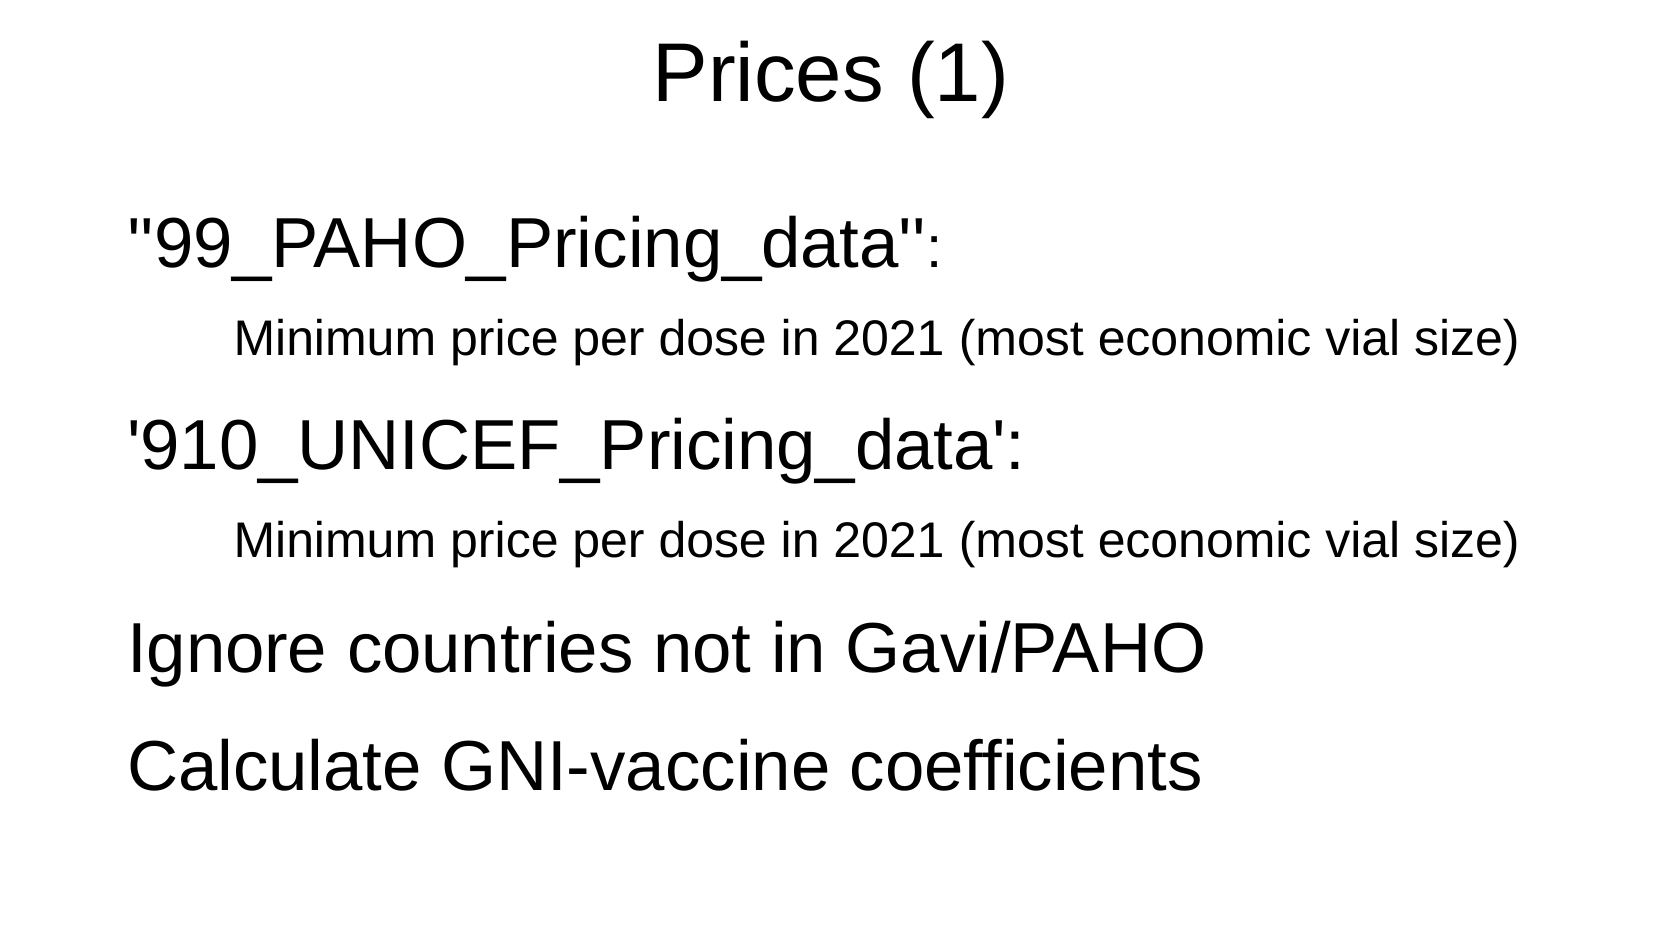

# Prices (1)
''99_PAHO_Pricing_data'':
Minimum price per dose in 2021 (most economic vial size)
'910_UNICEF_Pricing_data':
Minimum price per dose in 2021 (most economic vial size)
Ignore countries not in Gavi/PAHO
Calculate GNI-vaccine coefficients